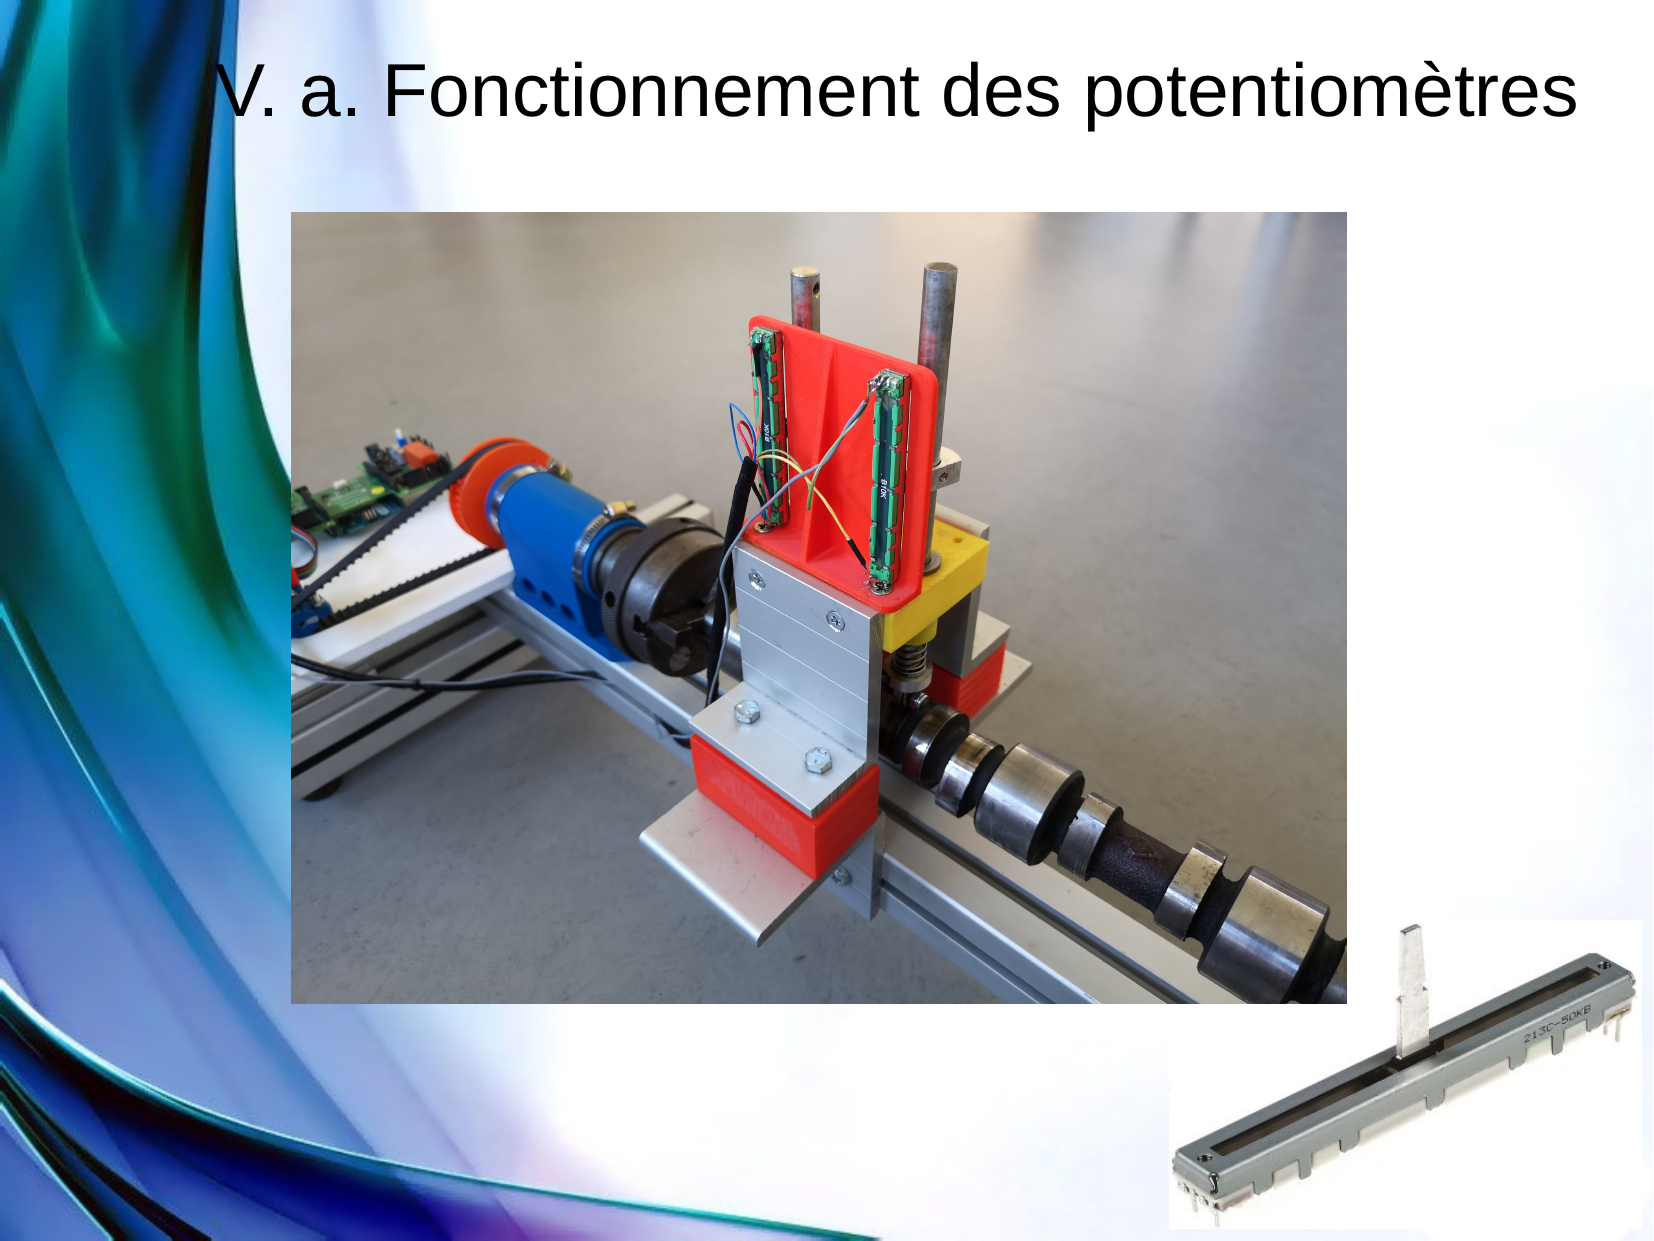

V. a. Fonctionnement des potentiomètres
# Les potentiomètres